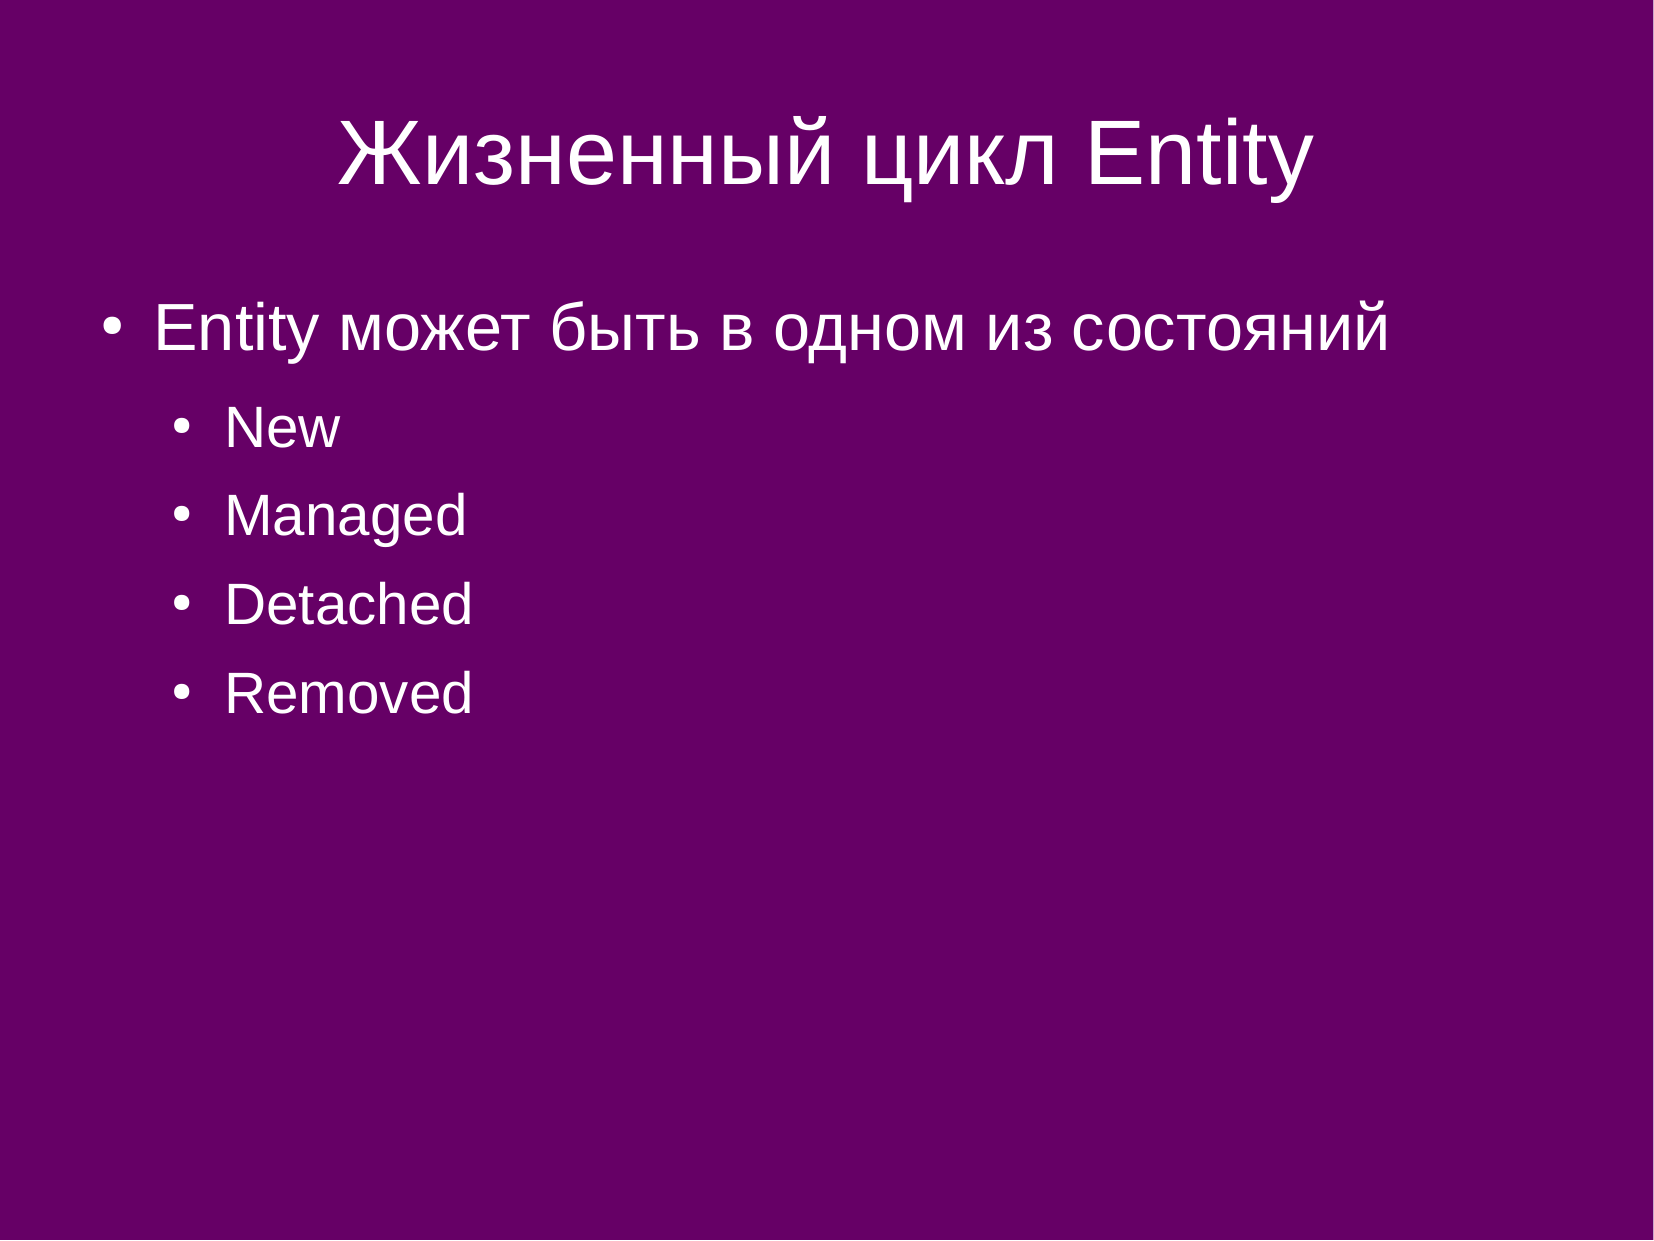

# Жизненный цикл Entity
Entity может быть в одном из состояний
New
Managed
Detached
Removed